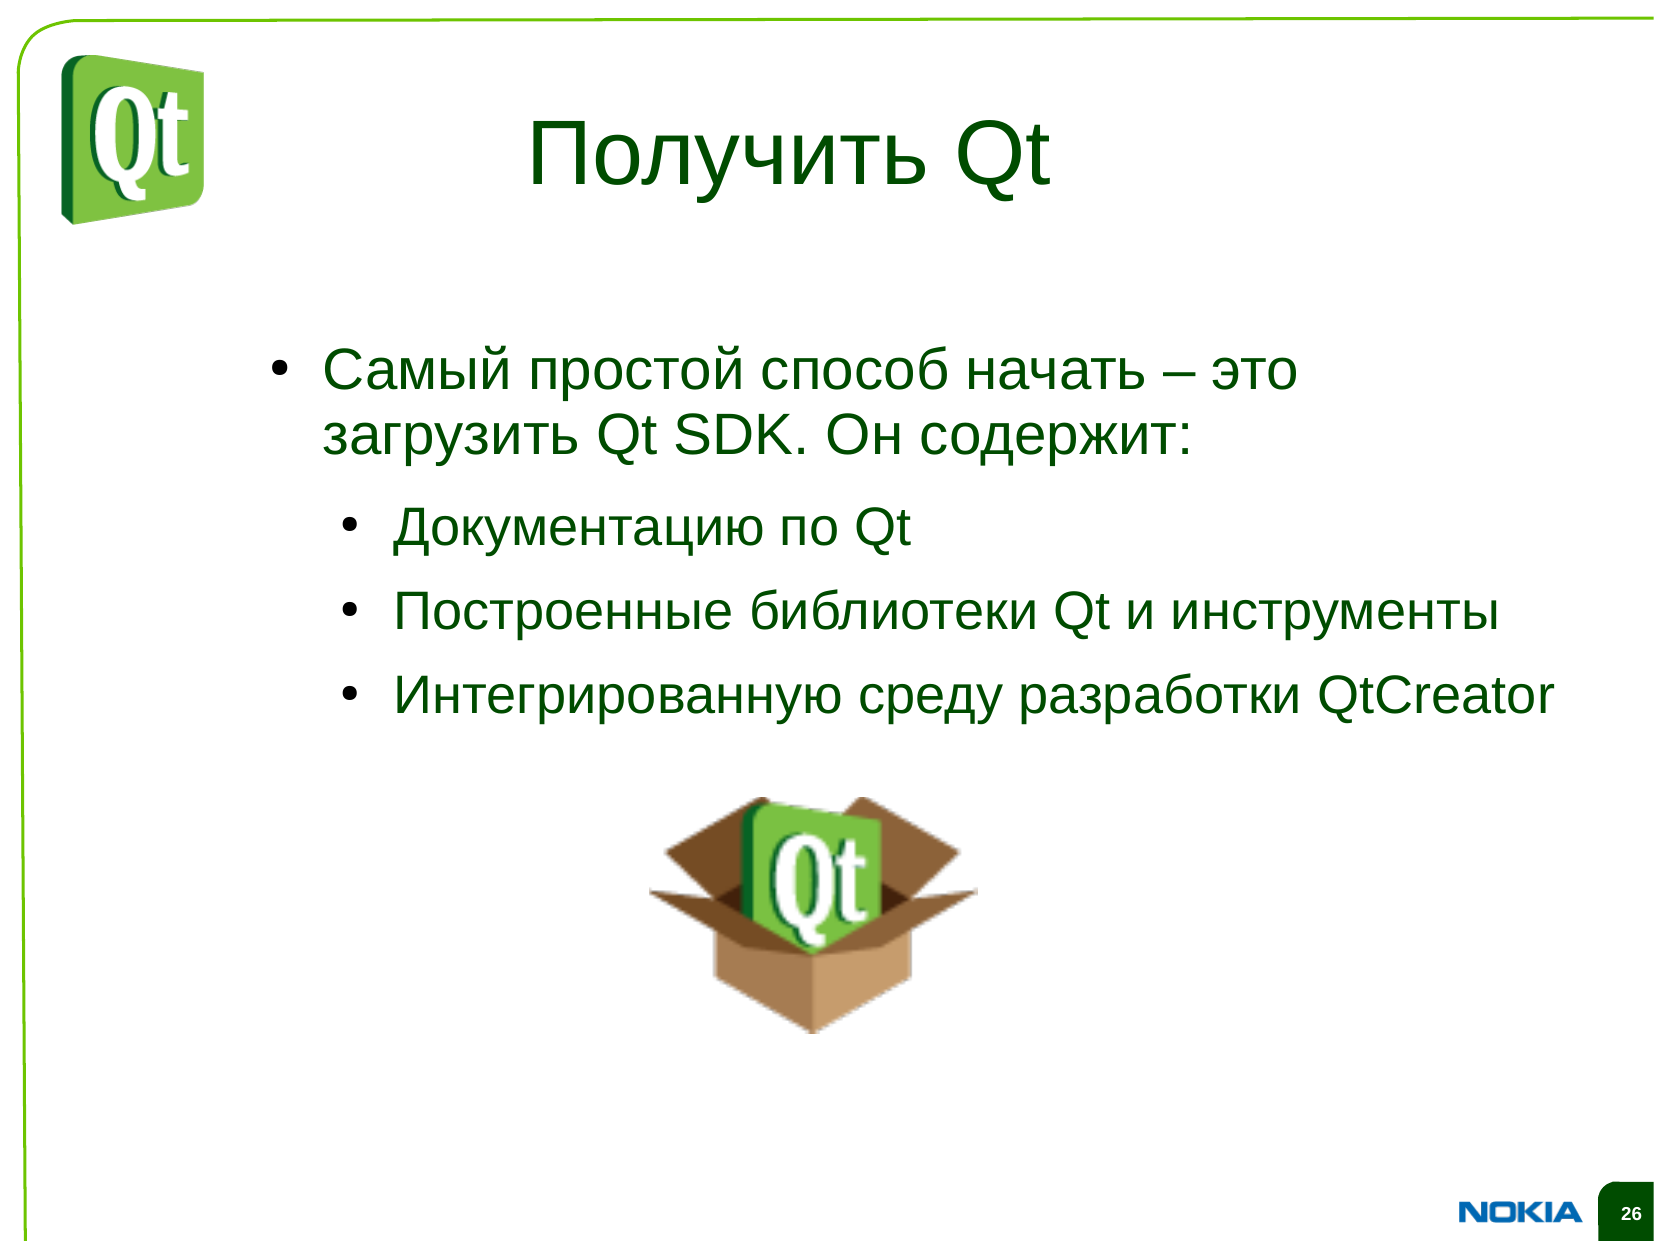

# Получить Qt
Самый простой способ начать – это загрузить Qt SDK. Он содержит:
Документацию по Qt
Построенные библиотеки Qt и инструменты
Интегрированную среду разработки QtCreator